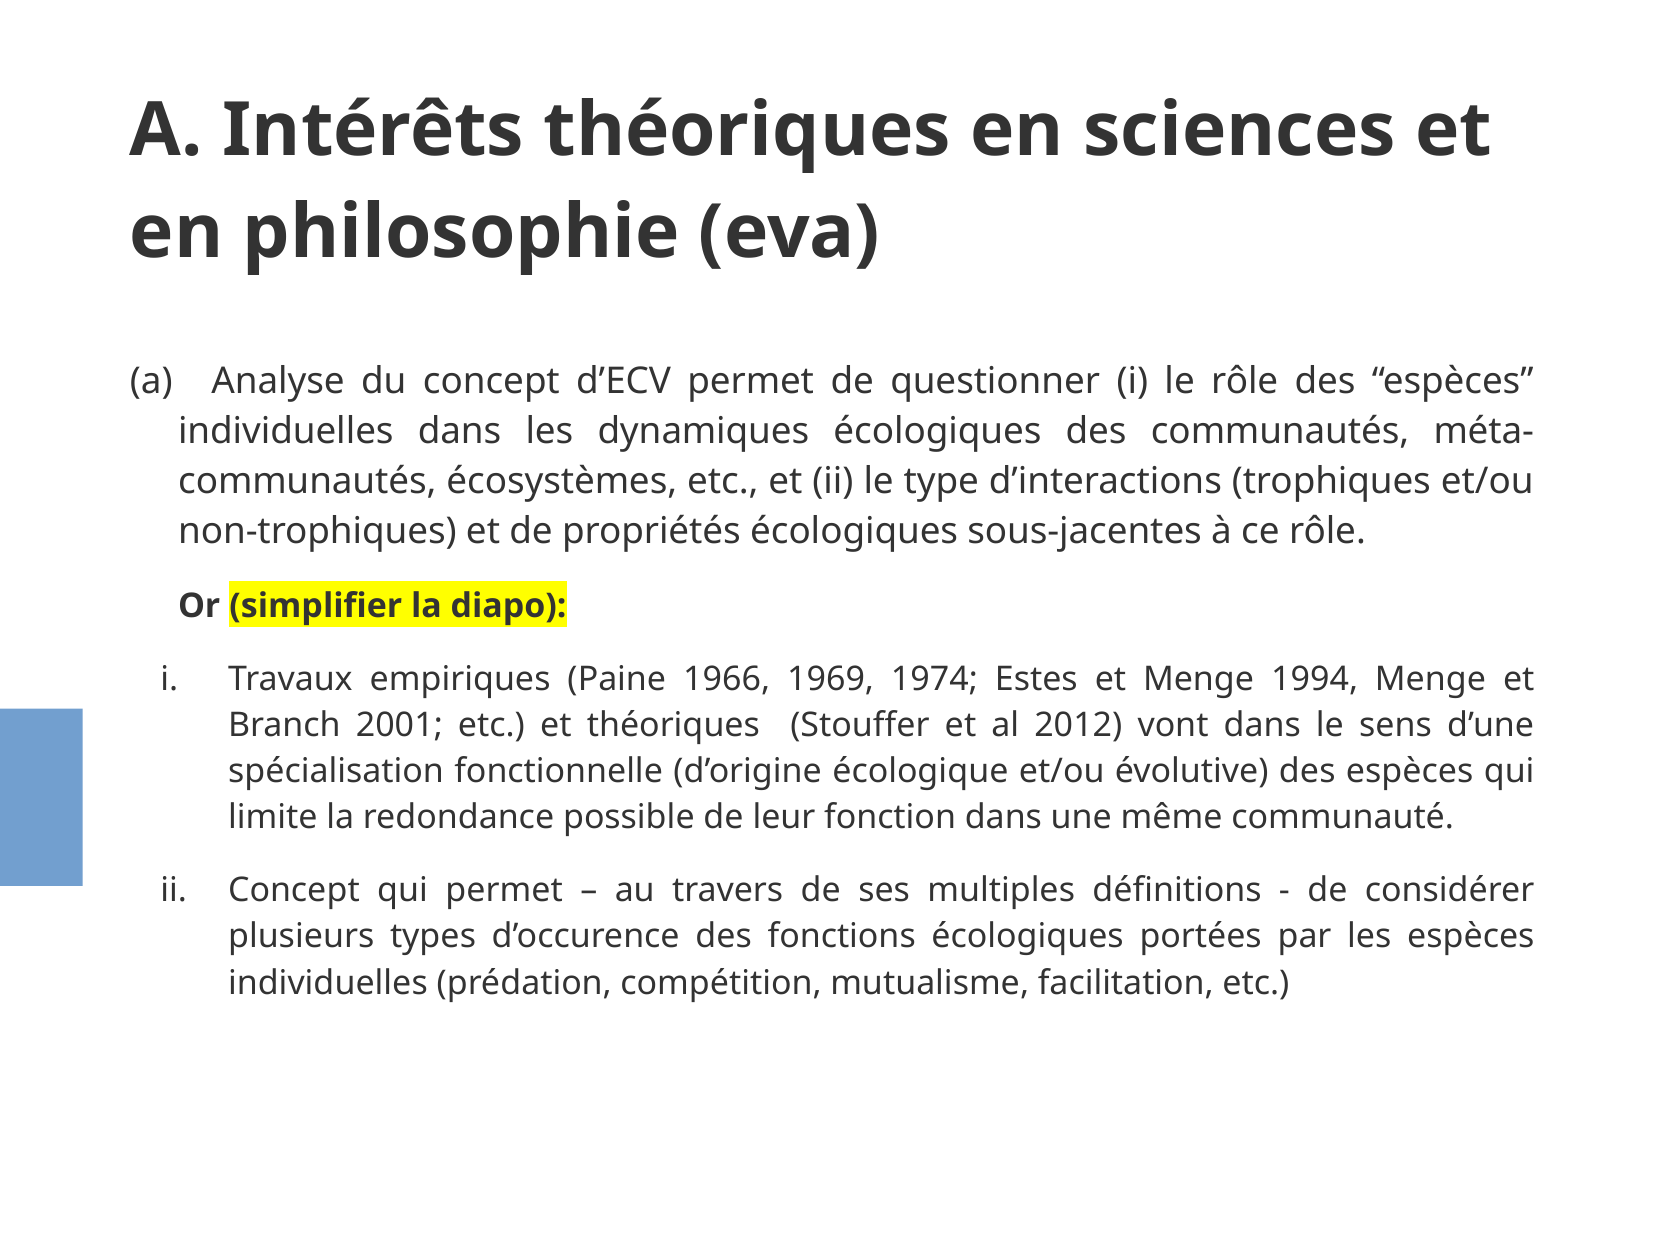

# A. Intérêts théoriques en sciences et en philosophie (eva)
 Analyse du concept d’ECV permet de questionner (i) le rôle des “espèces” individuelles dans les dynamiques écologiques des communautés, méta-communautés, écosystèmes, etc., et (ii) le type d’interactions (trophiques et/ou non-trophiques) et de propriétés écologiques sous-jacentes à ce rôle.
Or (simplifier la diapo):
Travaux empiriques (Paine 1966, 1969, 1974; Estes et Menge 1994, Menge et Branch 2001; etc.) et théoriques (Stouffer et al 2012) vont dans le sens d’une spécialisation fonctionnelle (d’origine écologique et/ou évolutive) des espèces qui limite la redondance possible de leur fonction dans une même communauté.
Concept qui permet – au travers de ses multiples définitions - de considérer plusieurs types d’occurence des fonctions écologiques portées par les espèces individuelles (prédation, compétition, mutualisme, facilitation, etc.)